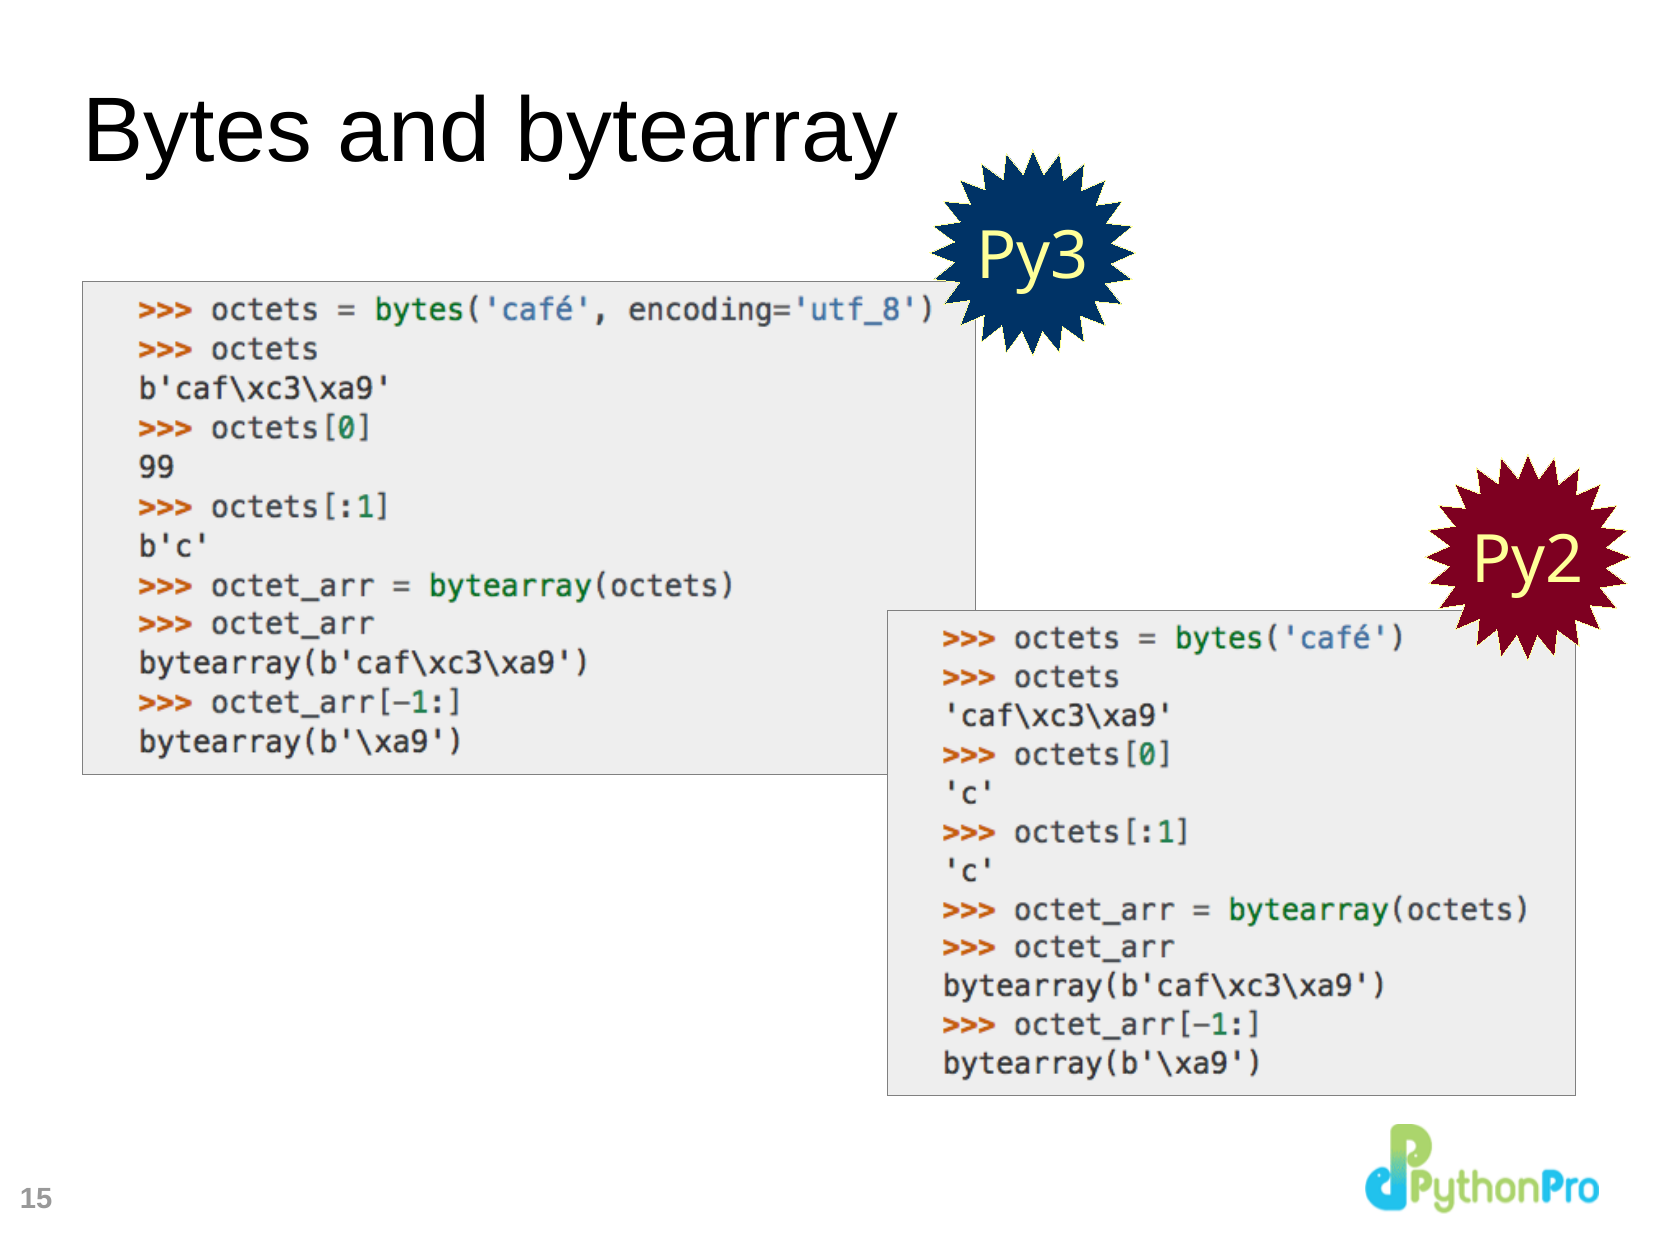

# Bytes and bytearray
Py3
Py2
15